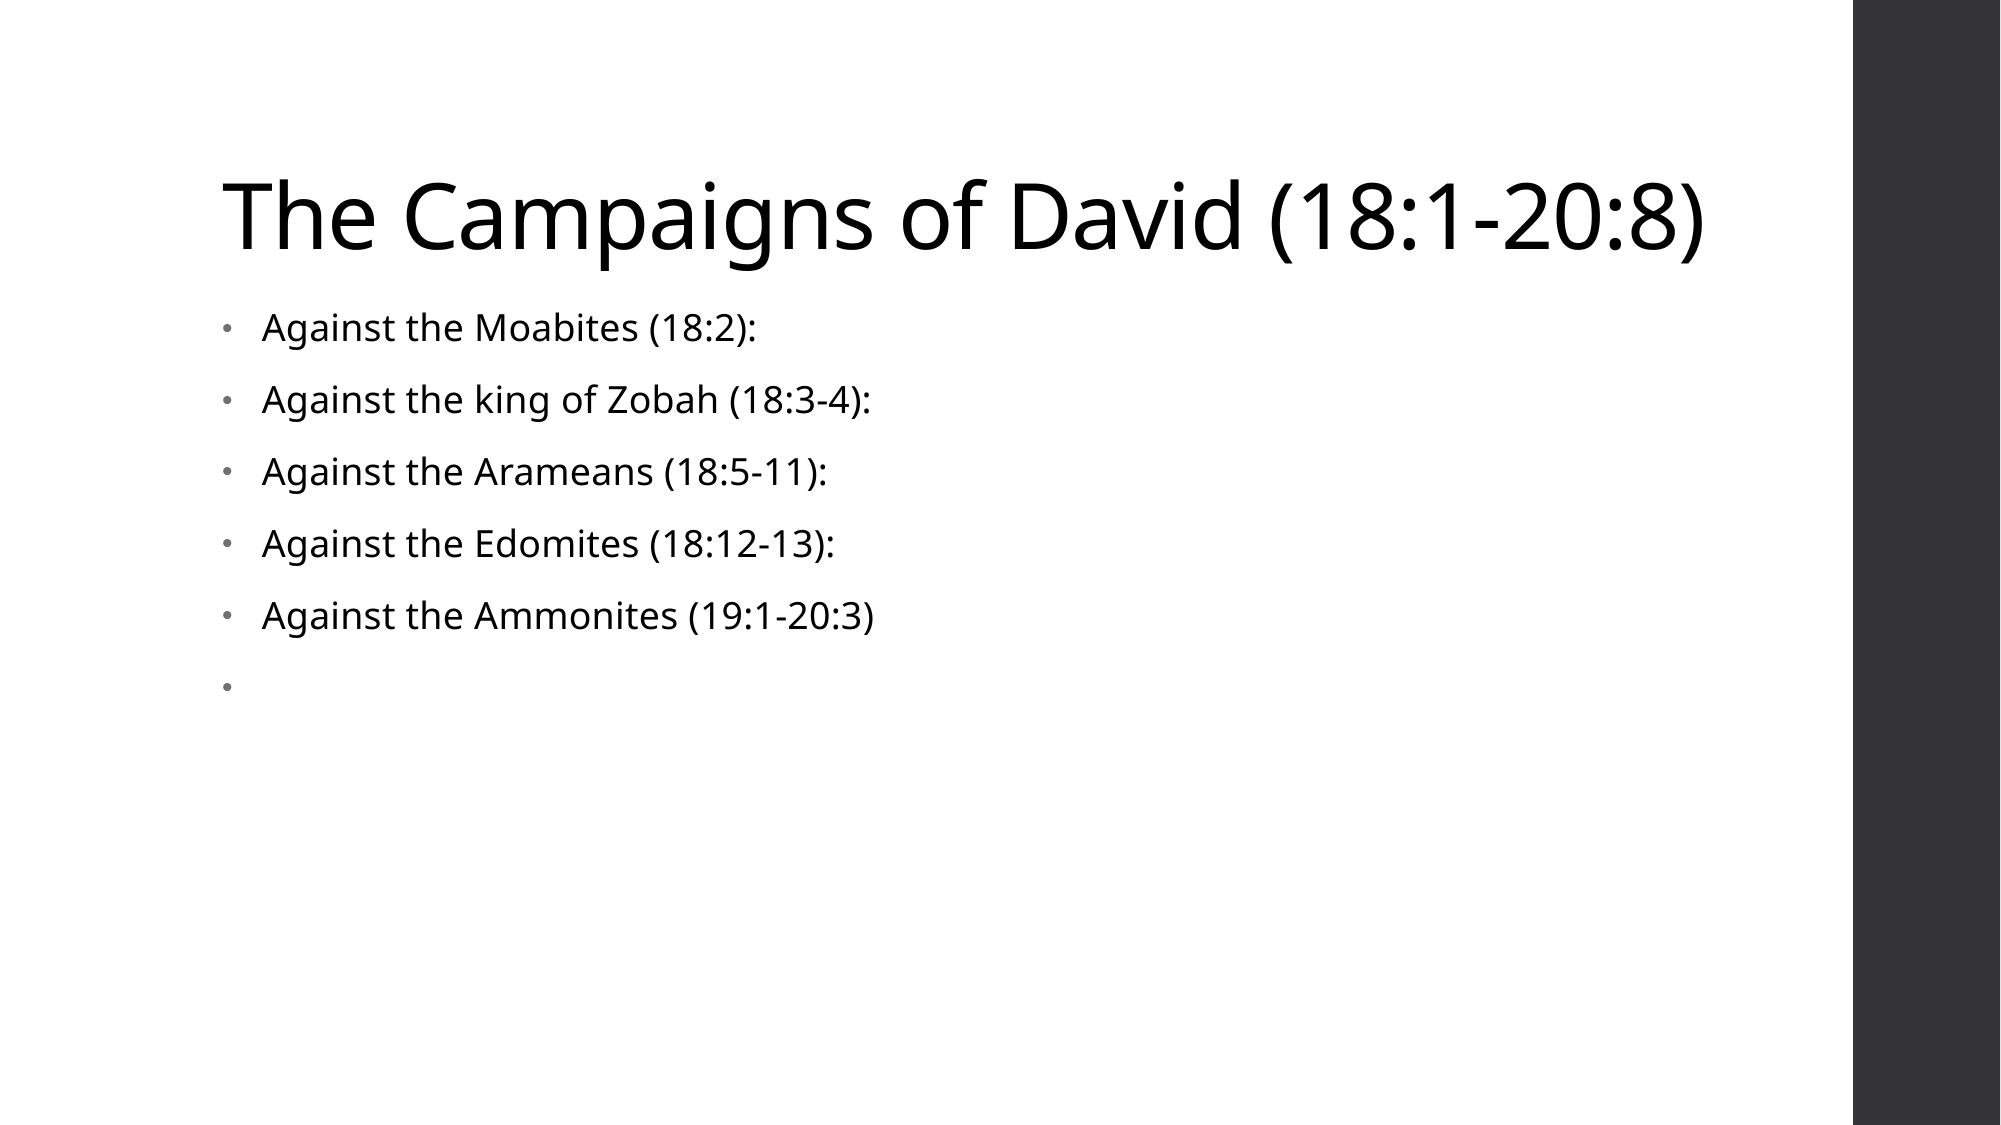

# The Campaigns of David (18:1-20:8)
 Against the Moabites (18:2):
 Against the king of Zobah (18:3-4):
 Against the Arameans (18:5-11):
 Against the Edomites (18:12-13):
 Against the Ammonites (19:1-20:3)